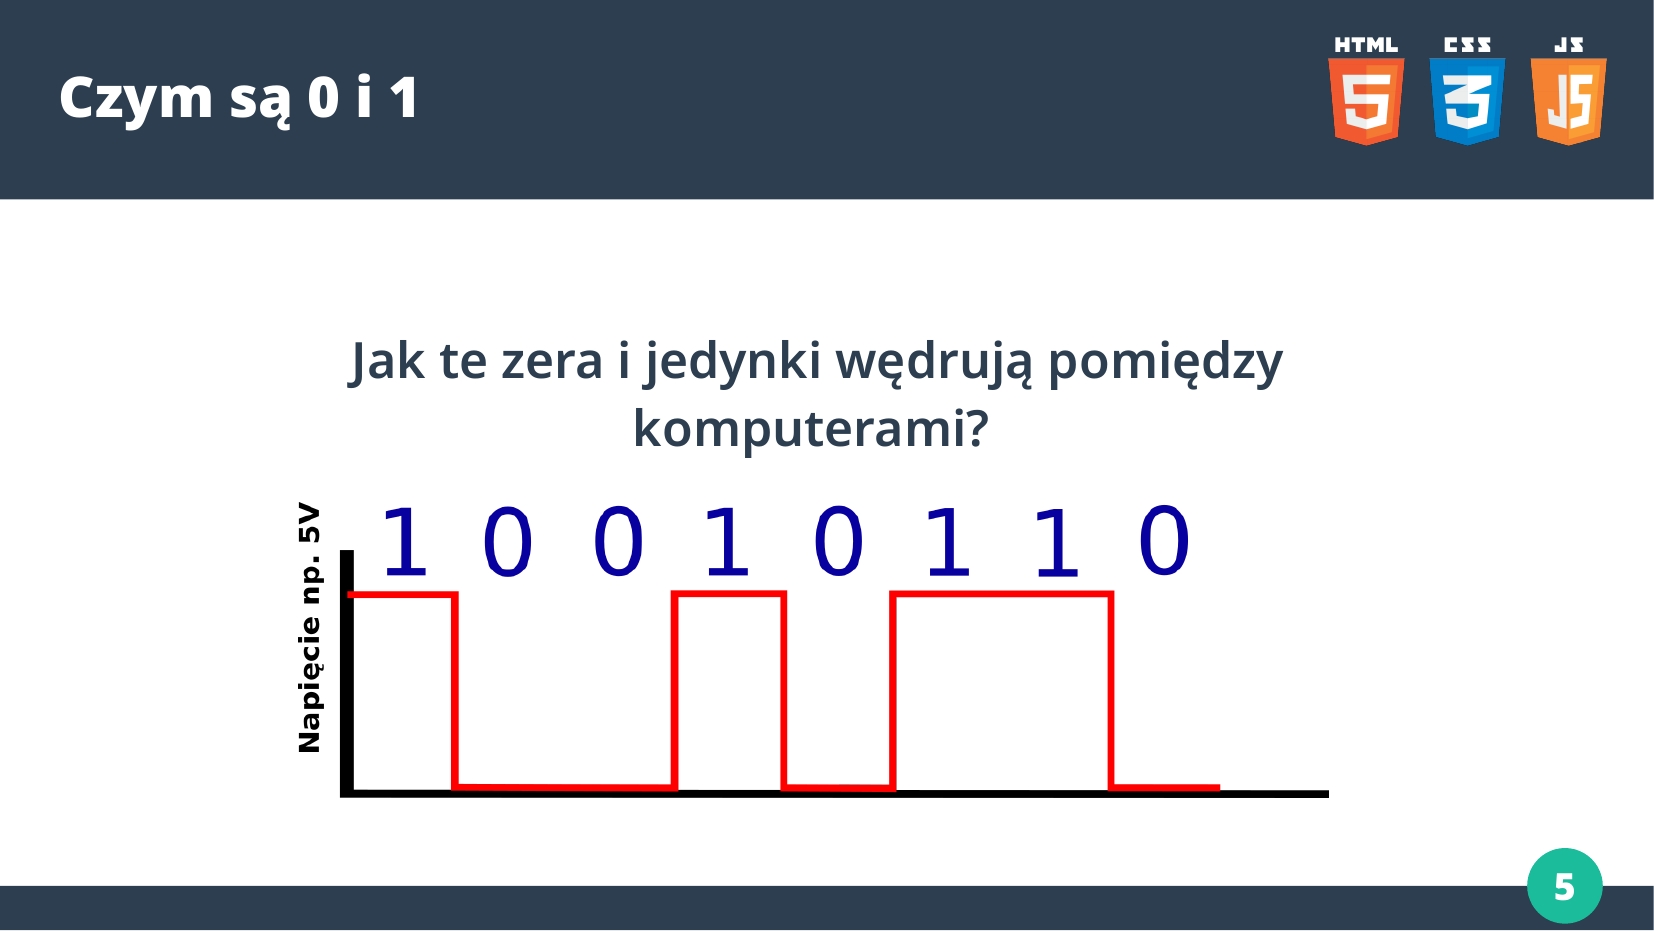

# Czym są 0 i 1
Jak te zera i jedynki wędrują pomiędzy komputerami?